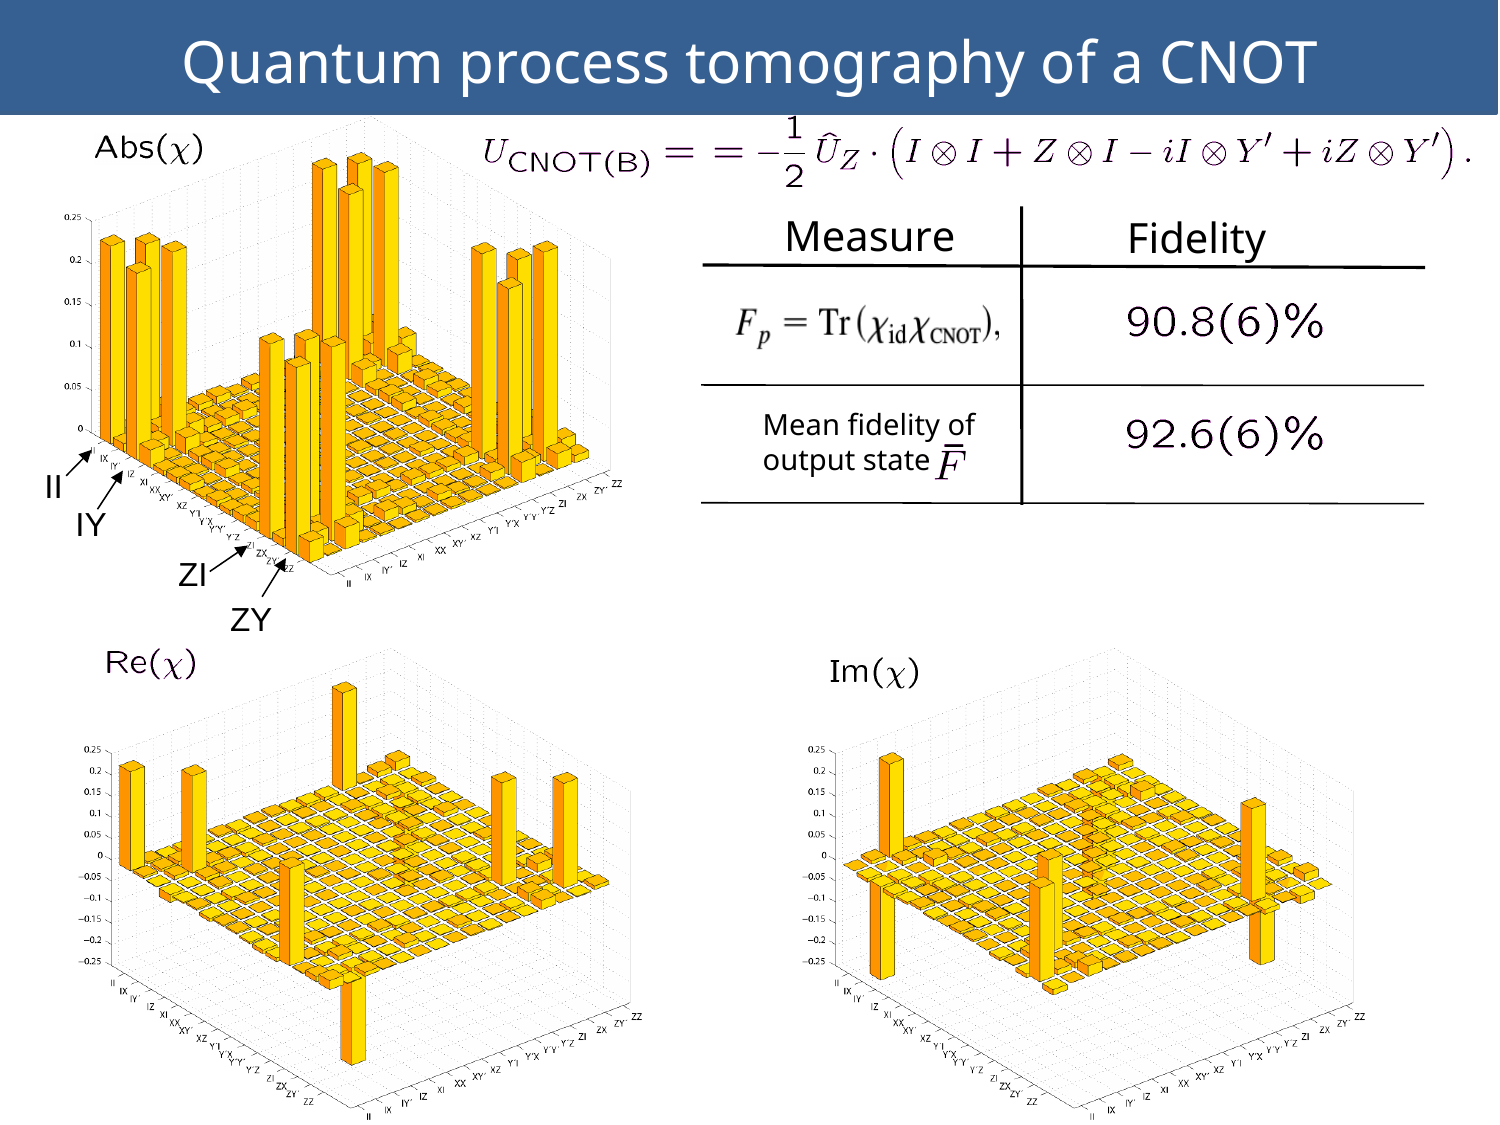

Quantum process tomography of a CNOT
II
IY
ZI
ZY
Measure
Fidelity
Mean fidelity of
output state